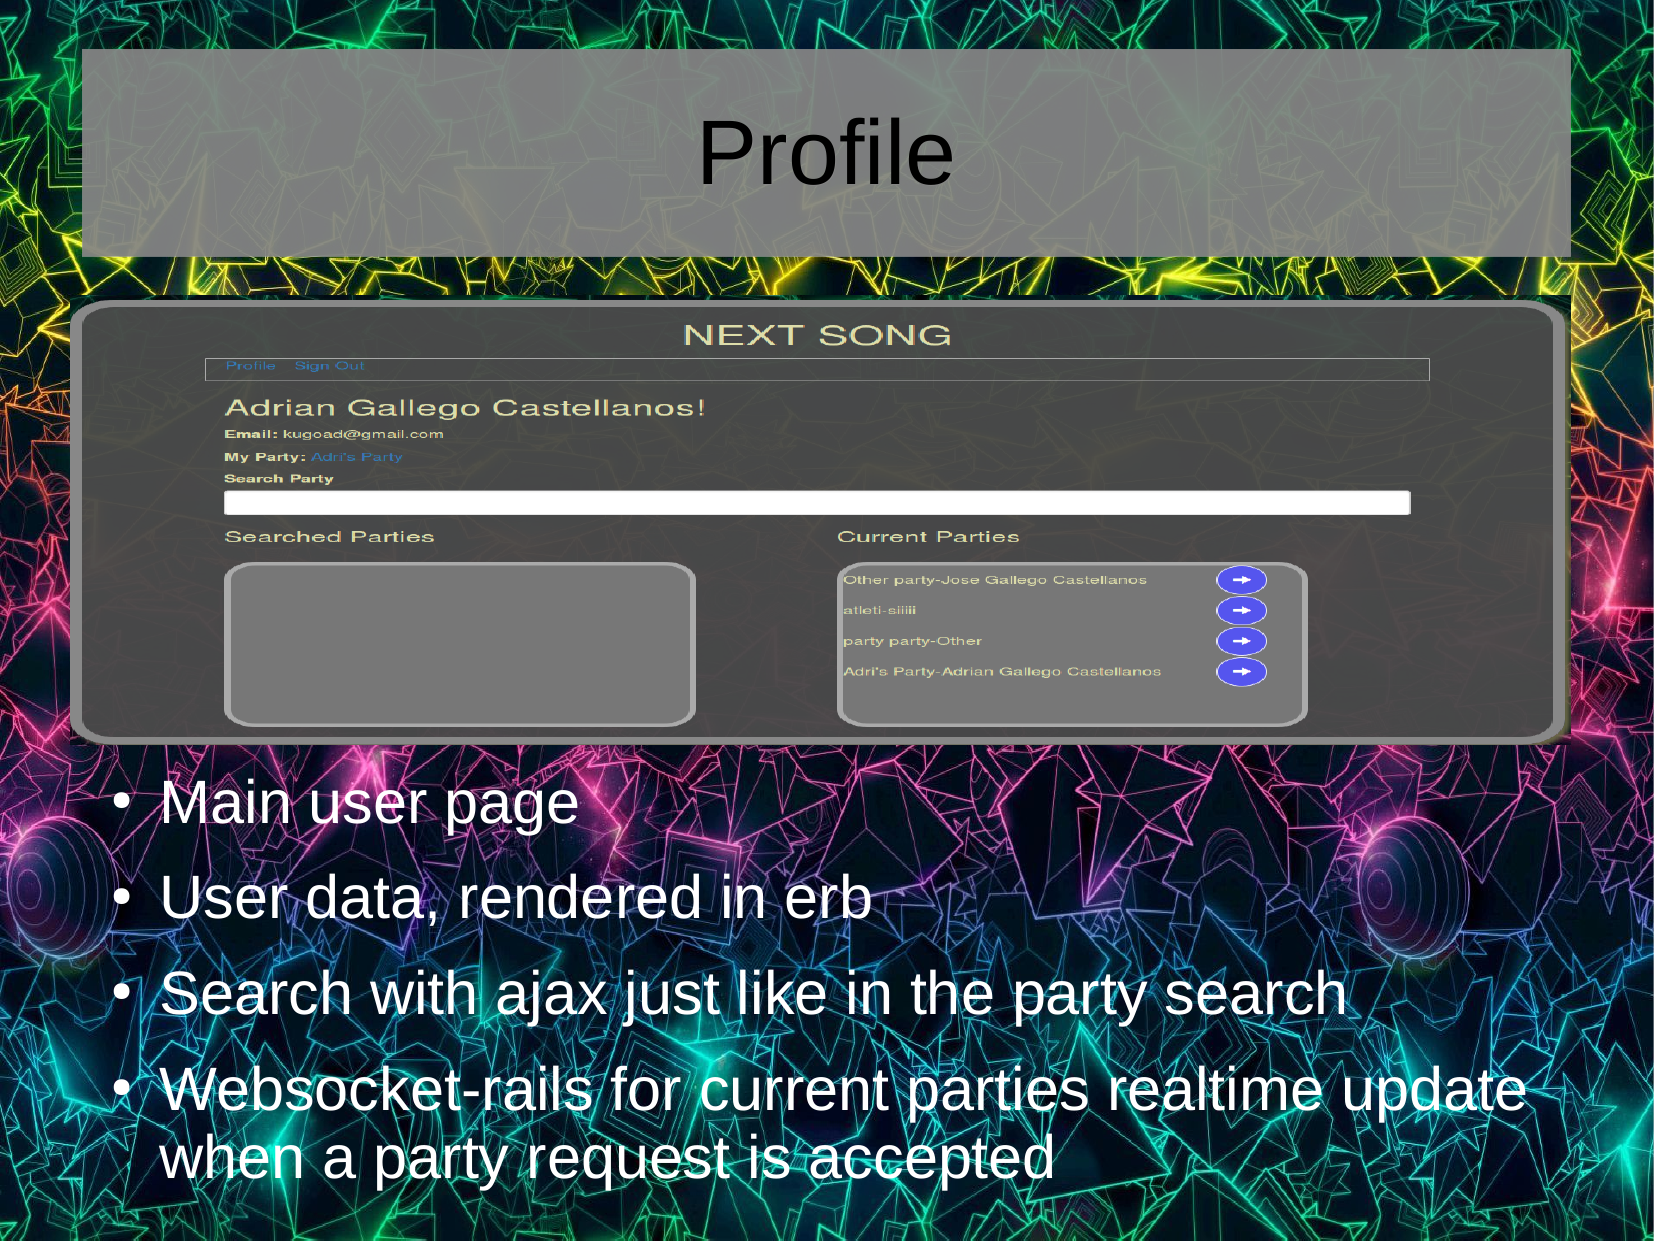

# Profile
Main user page
User data, rendered in erb
Search with ajax just like in the party search
Websocket-rails for current parties realtime update when a party request is accepted